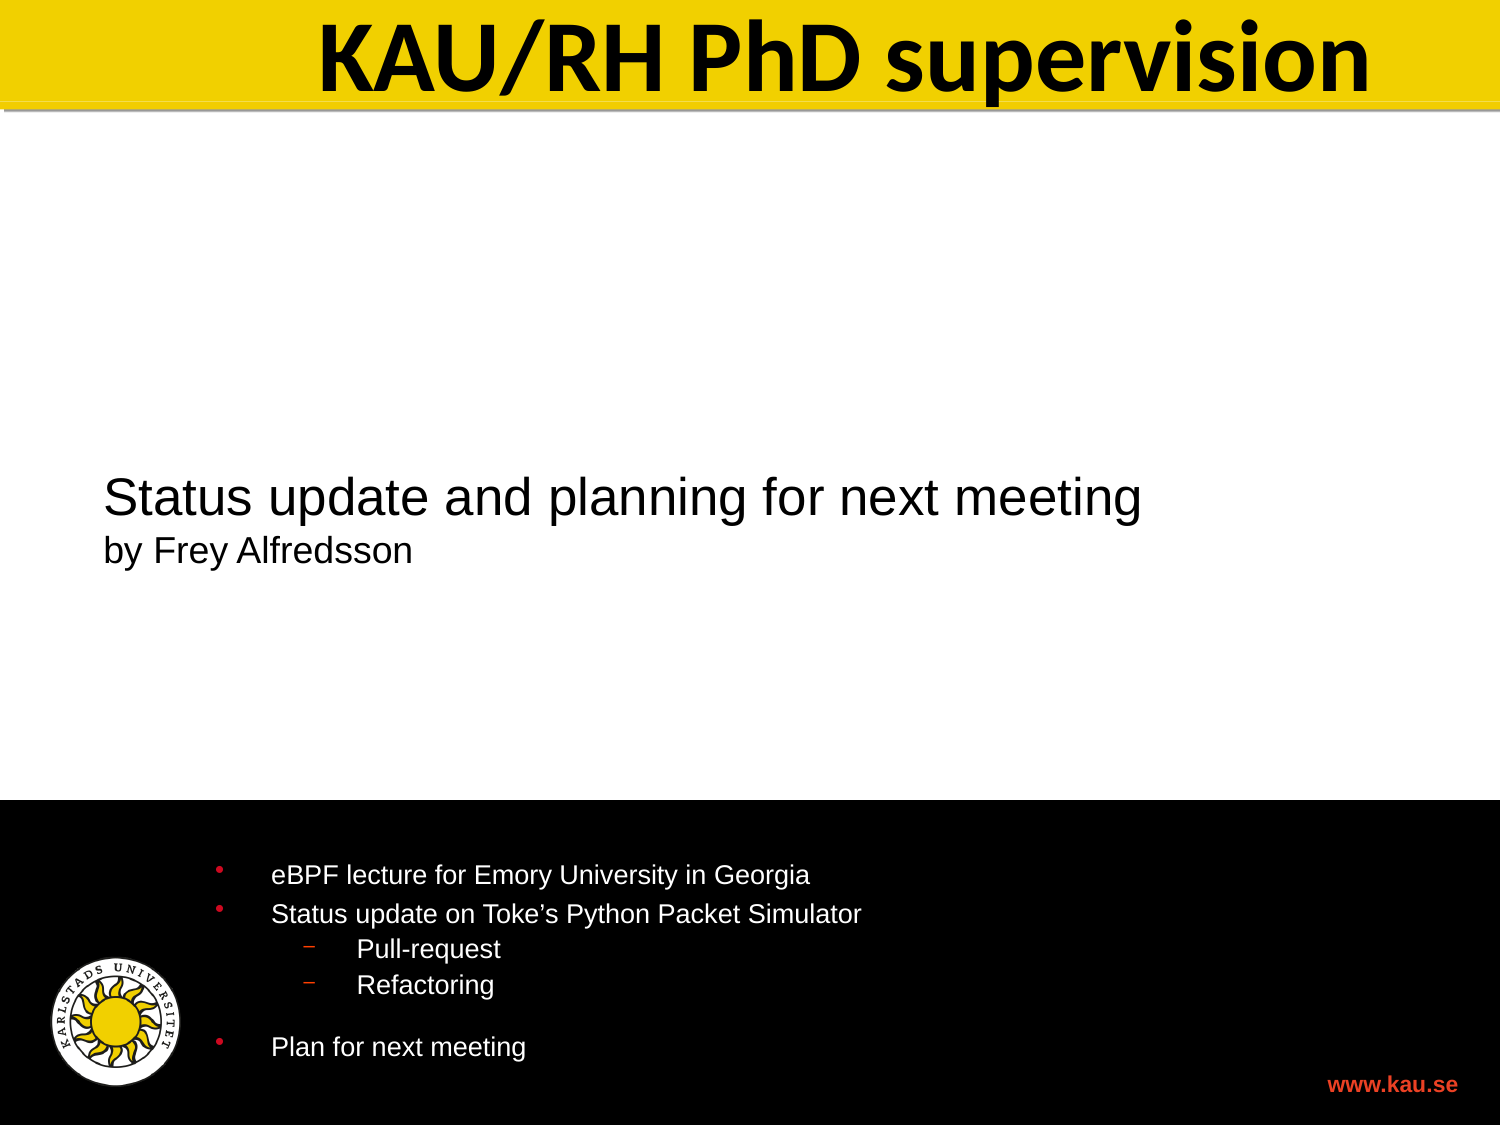

# KAU/RH PhD supervision
Status update and planning for next meeting
by Frey Alfredsson
eBPF lecture for Emory University in Georgia
Status update on Toke’s Python Packet Simulator
Pull-request
Refactoring
Plan for next meeting